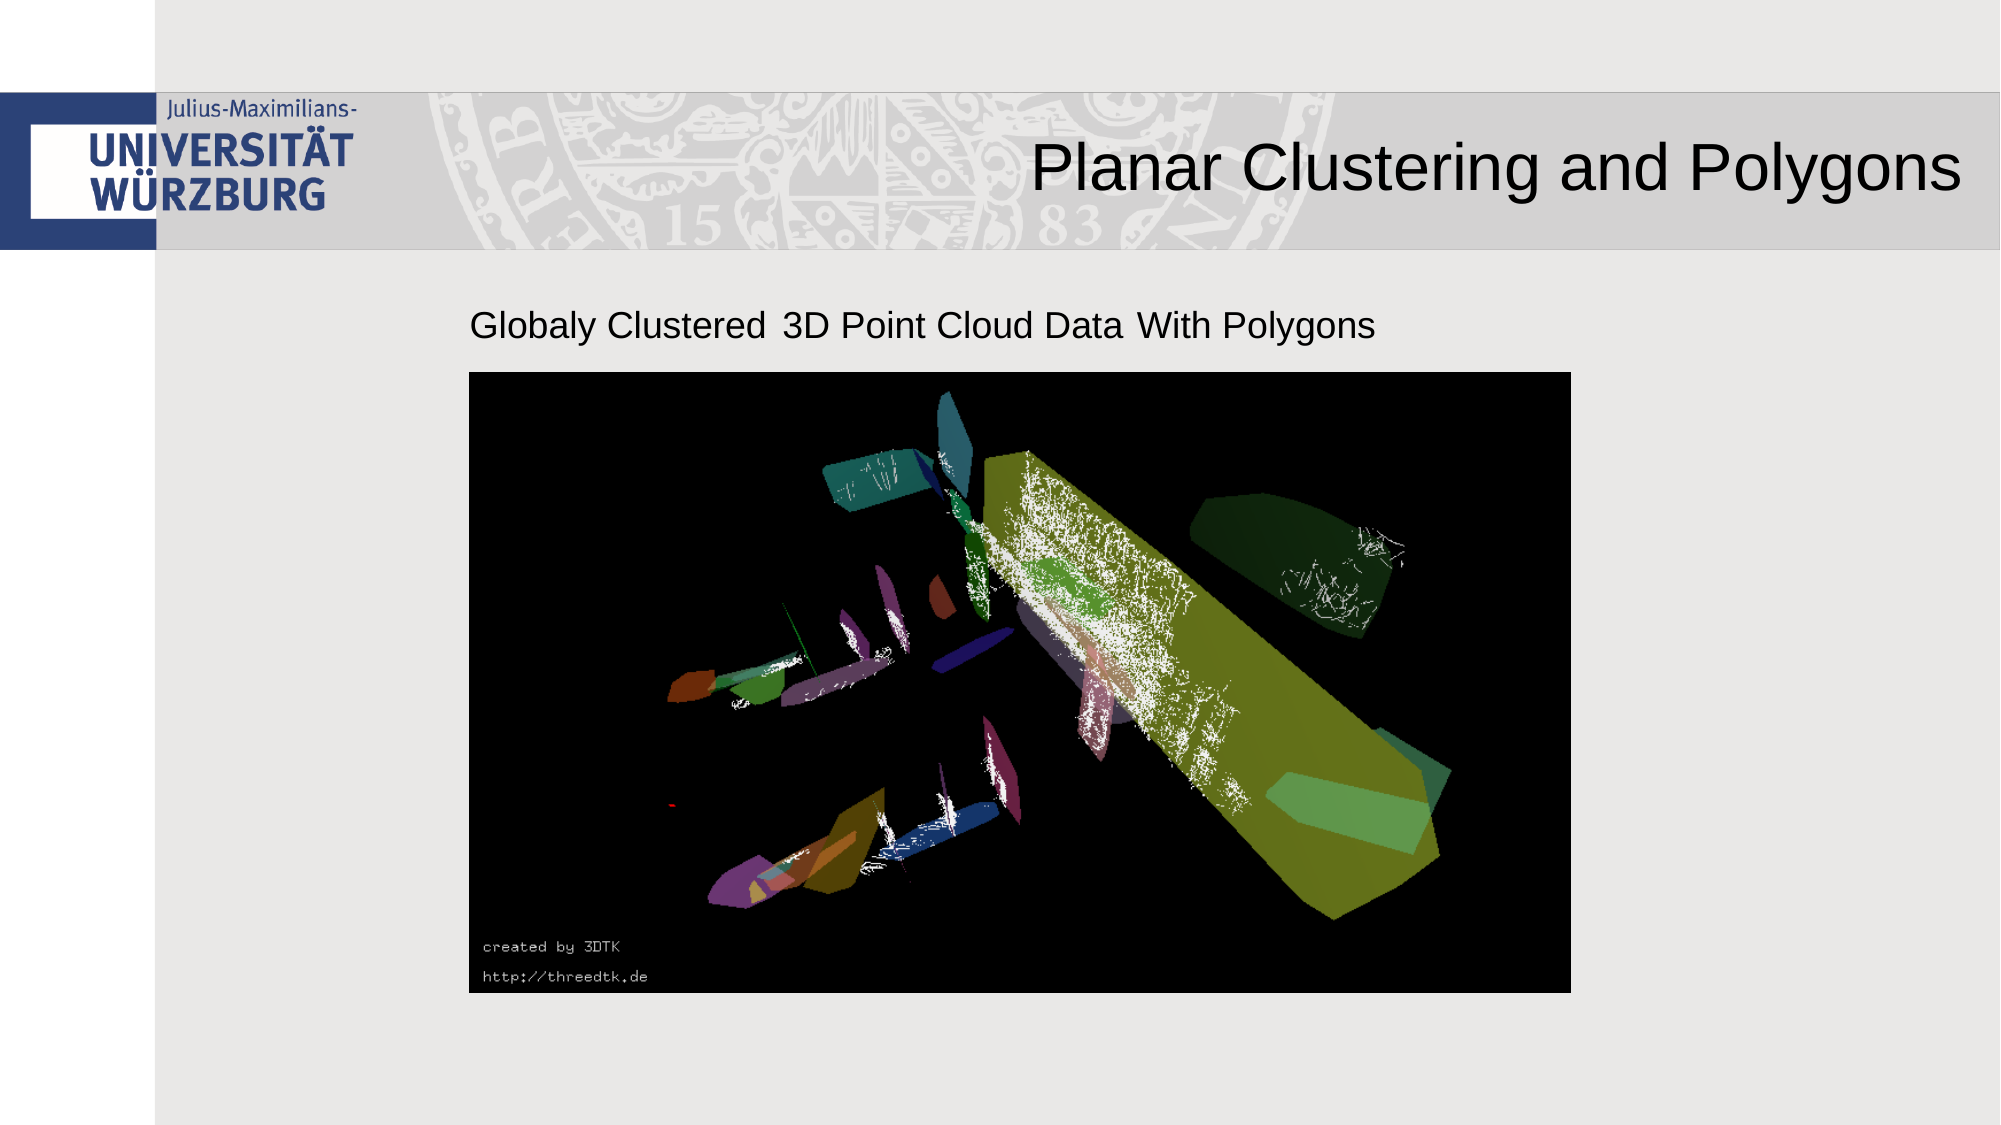

Planar Clustering and Polygons
Globaly Clustered
3D Point Cloud Data
With Polygons